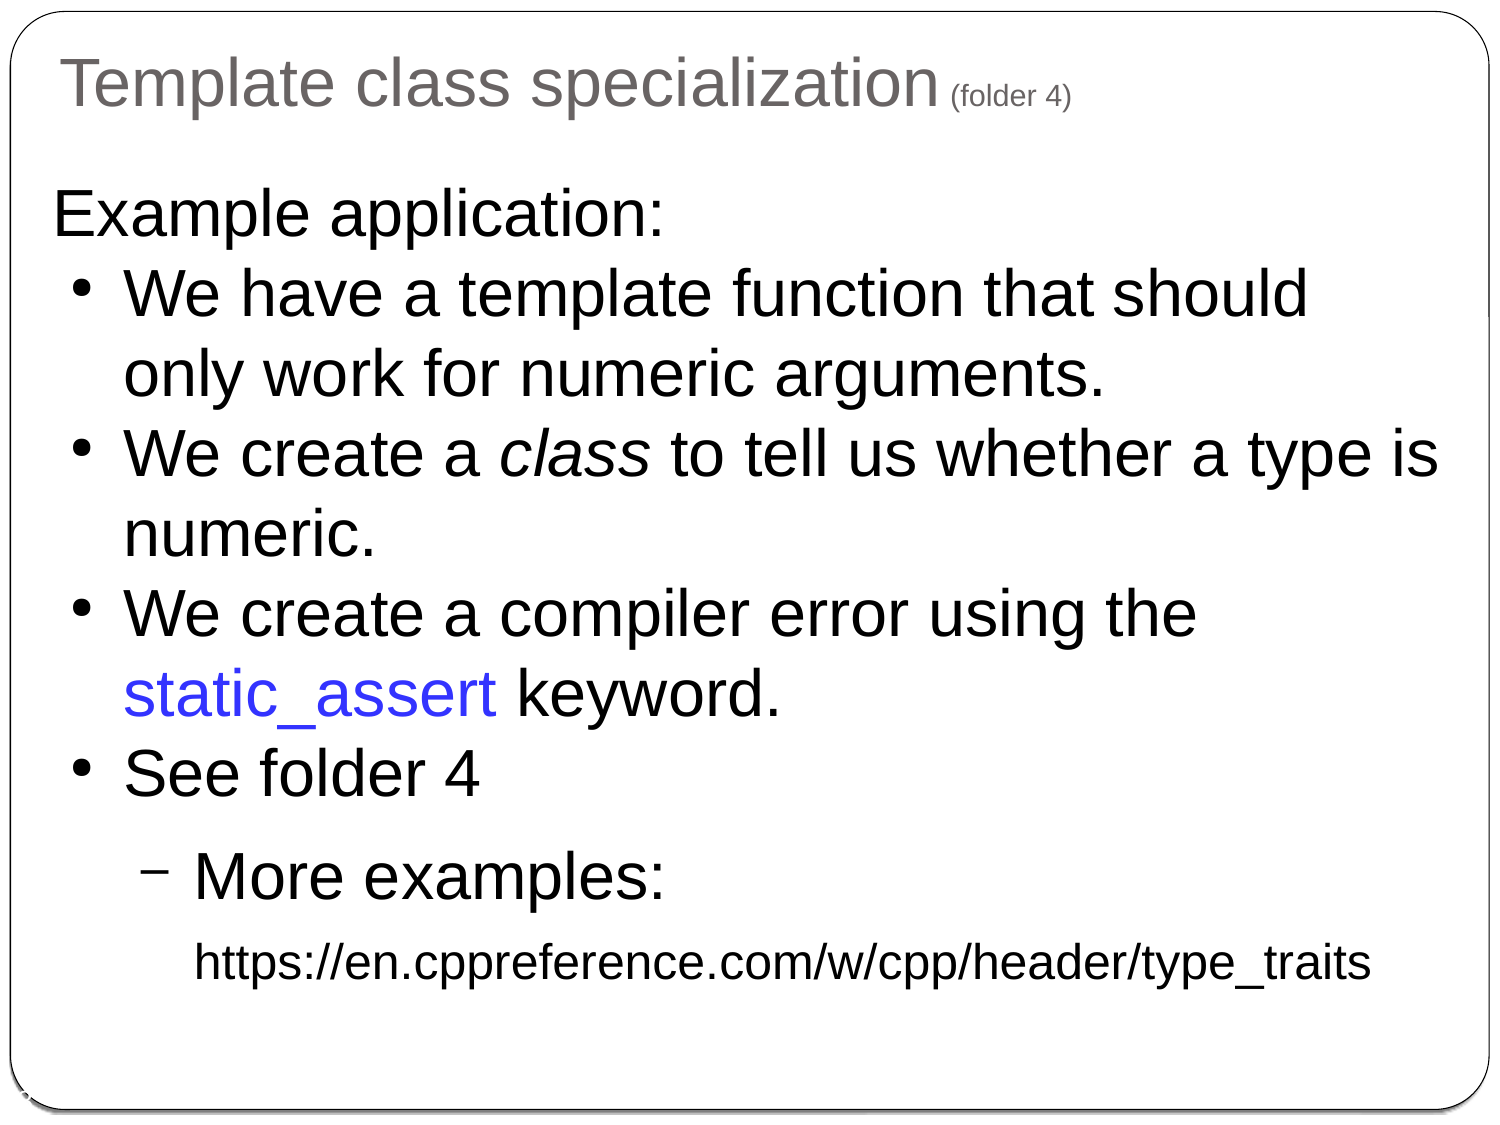

# Template class specialization (folder 4)
Example application:
We have a template function that should only work for numeric arguments.
We create a class to tell us whether a type is numeric.
We create a compiler error using the static_assert keyword.
See folder 4
More examples: https://en.cppreference.com/w/cpp/header/type_traits